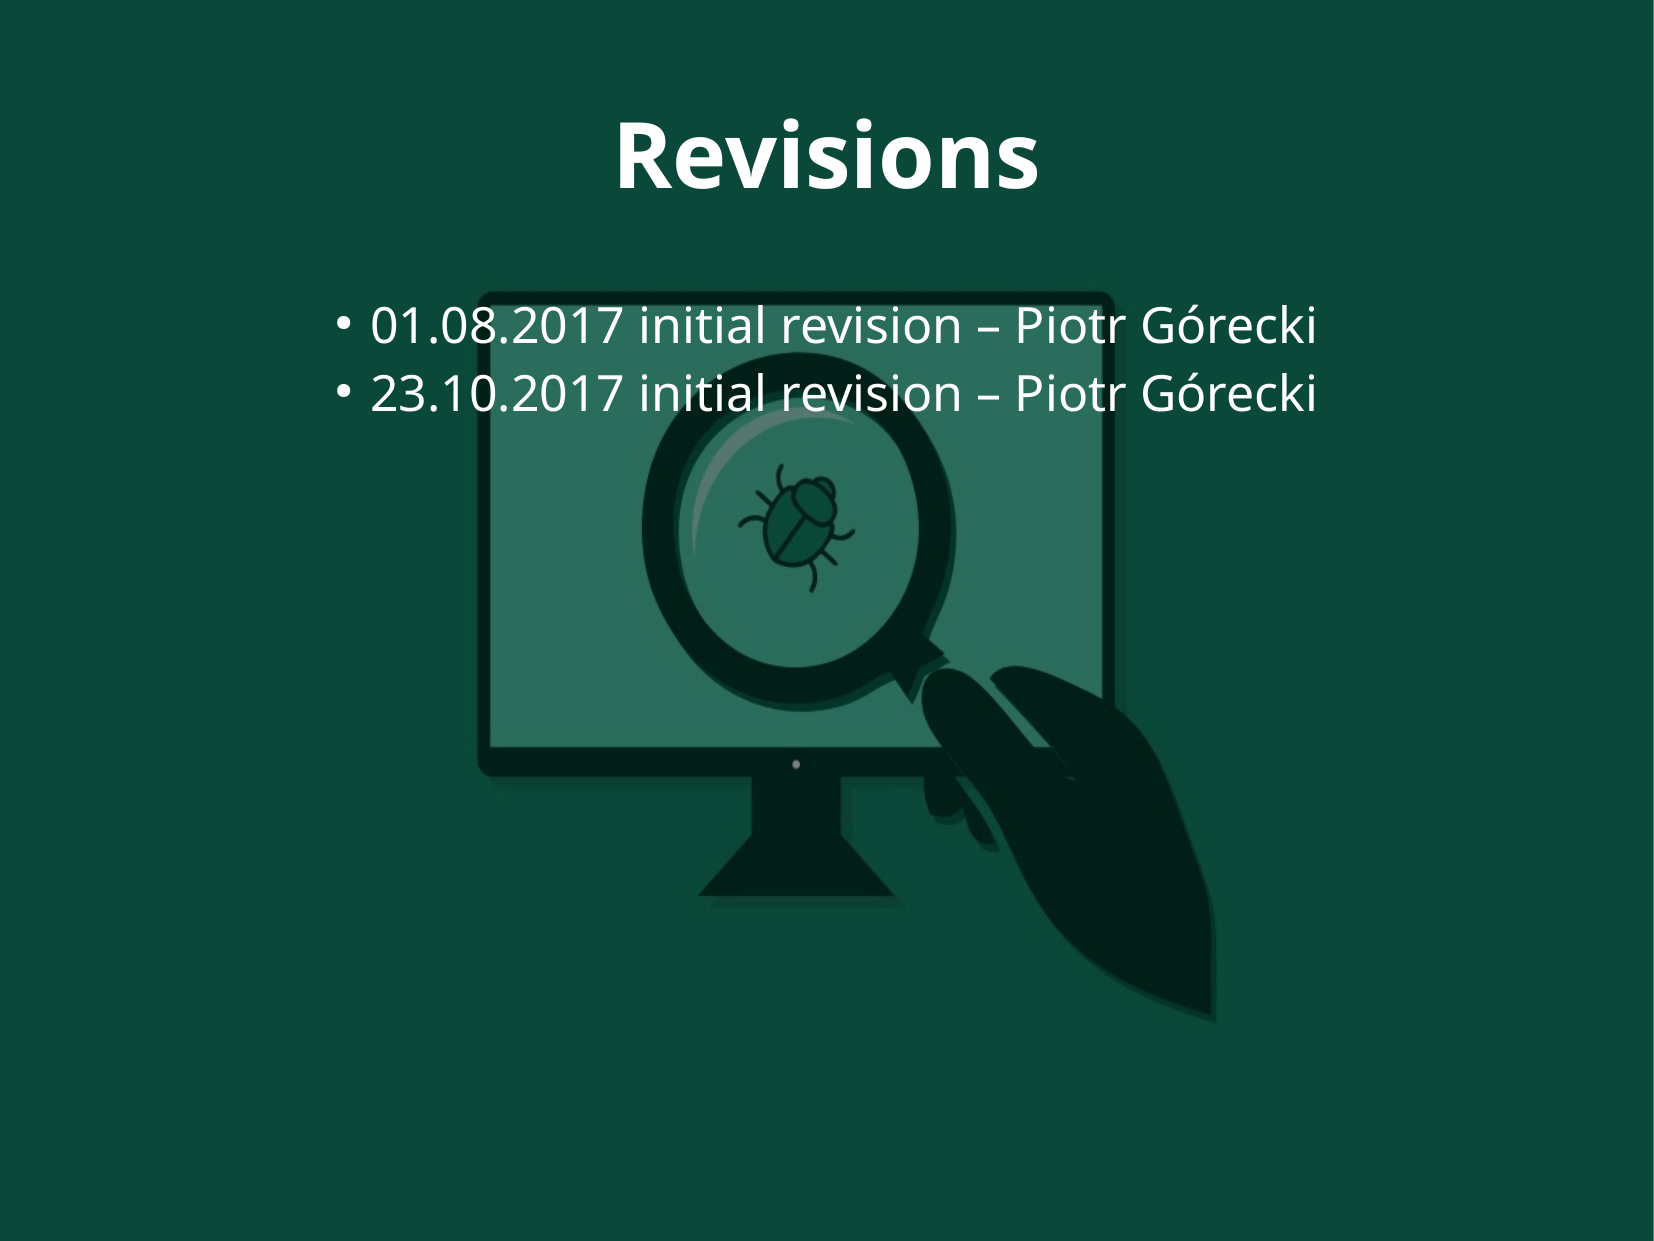

# Revisions
01.08.2017 initial revision – Piotr Górecki
23.10.2017 initial revision – Piotr Górecki